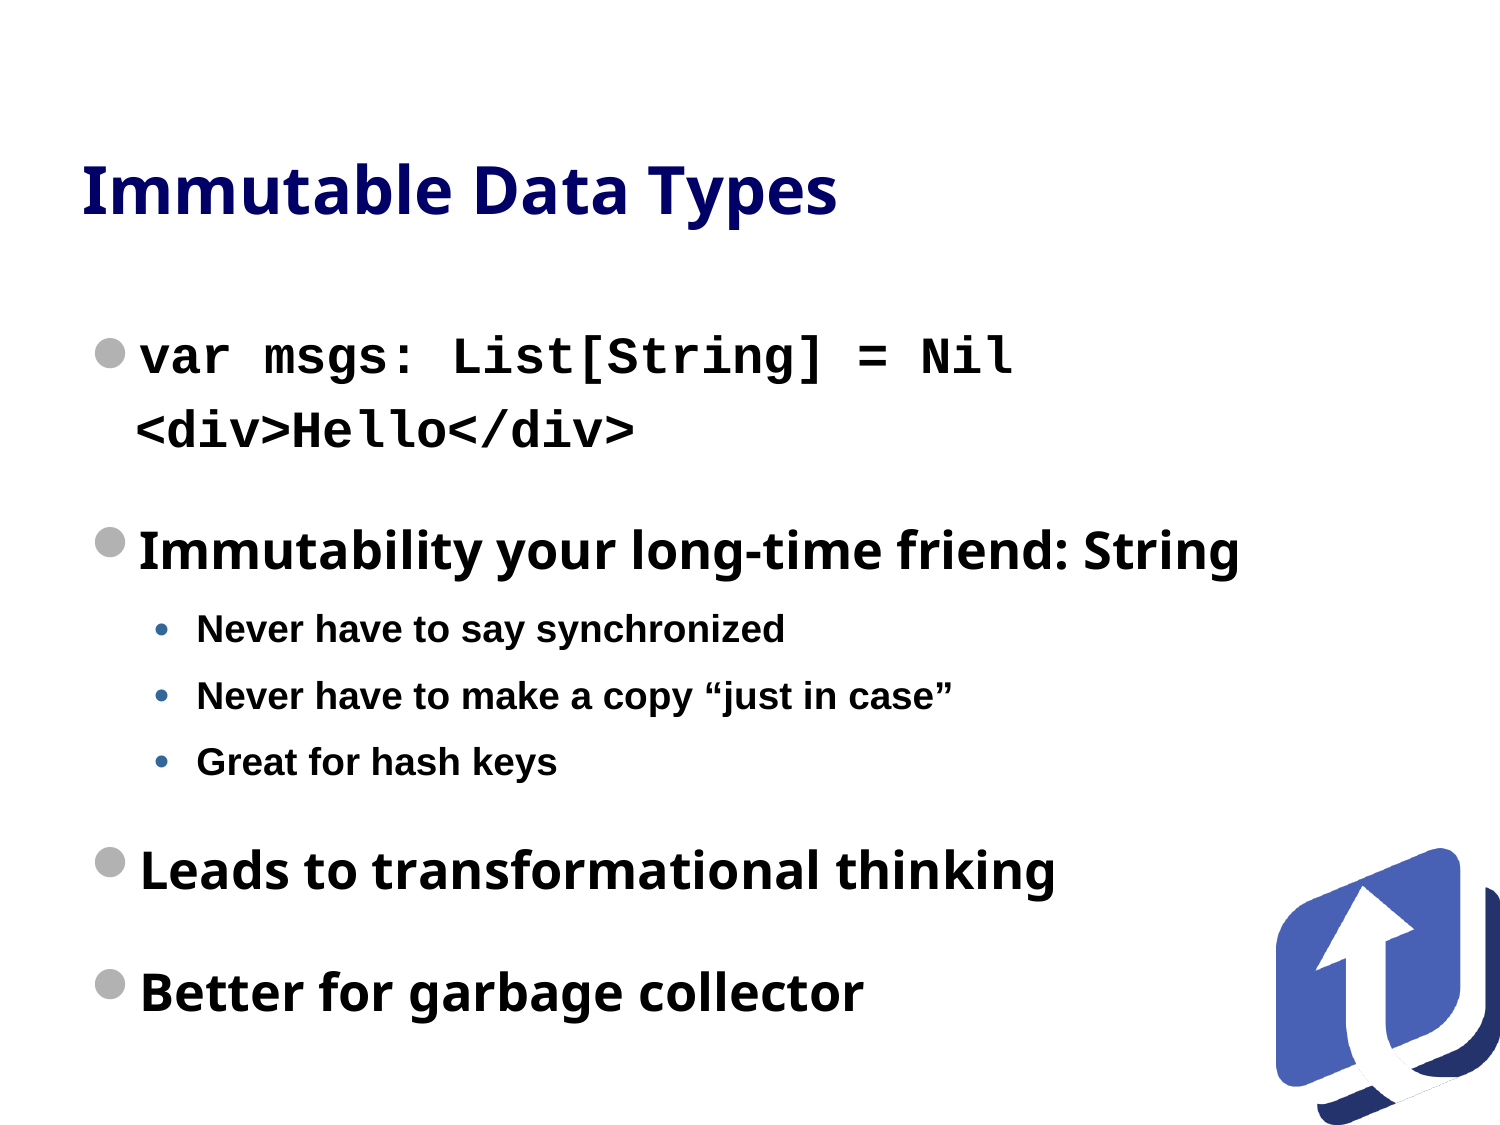

# Immutable Data Types
var msgs: List[String] = Nil
<div>Hello</div>
Immutability your long-time friend: String
Never have to say synchronized
Never have to make a copy “just in case”
Great for hash keys
Leads to transformational thinking
Better for garbage collector